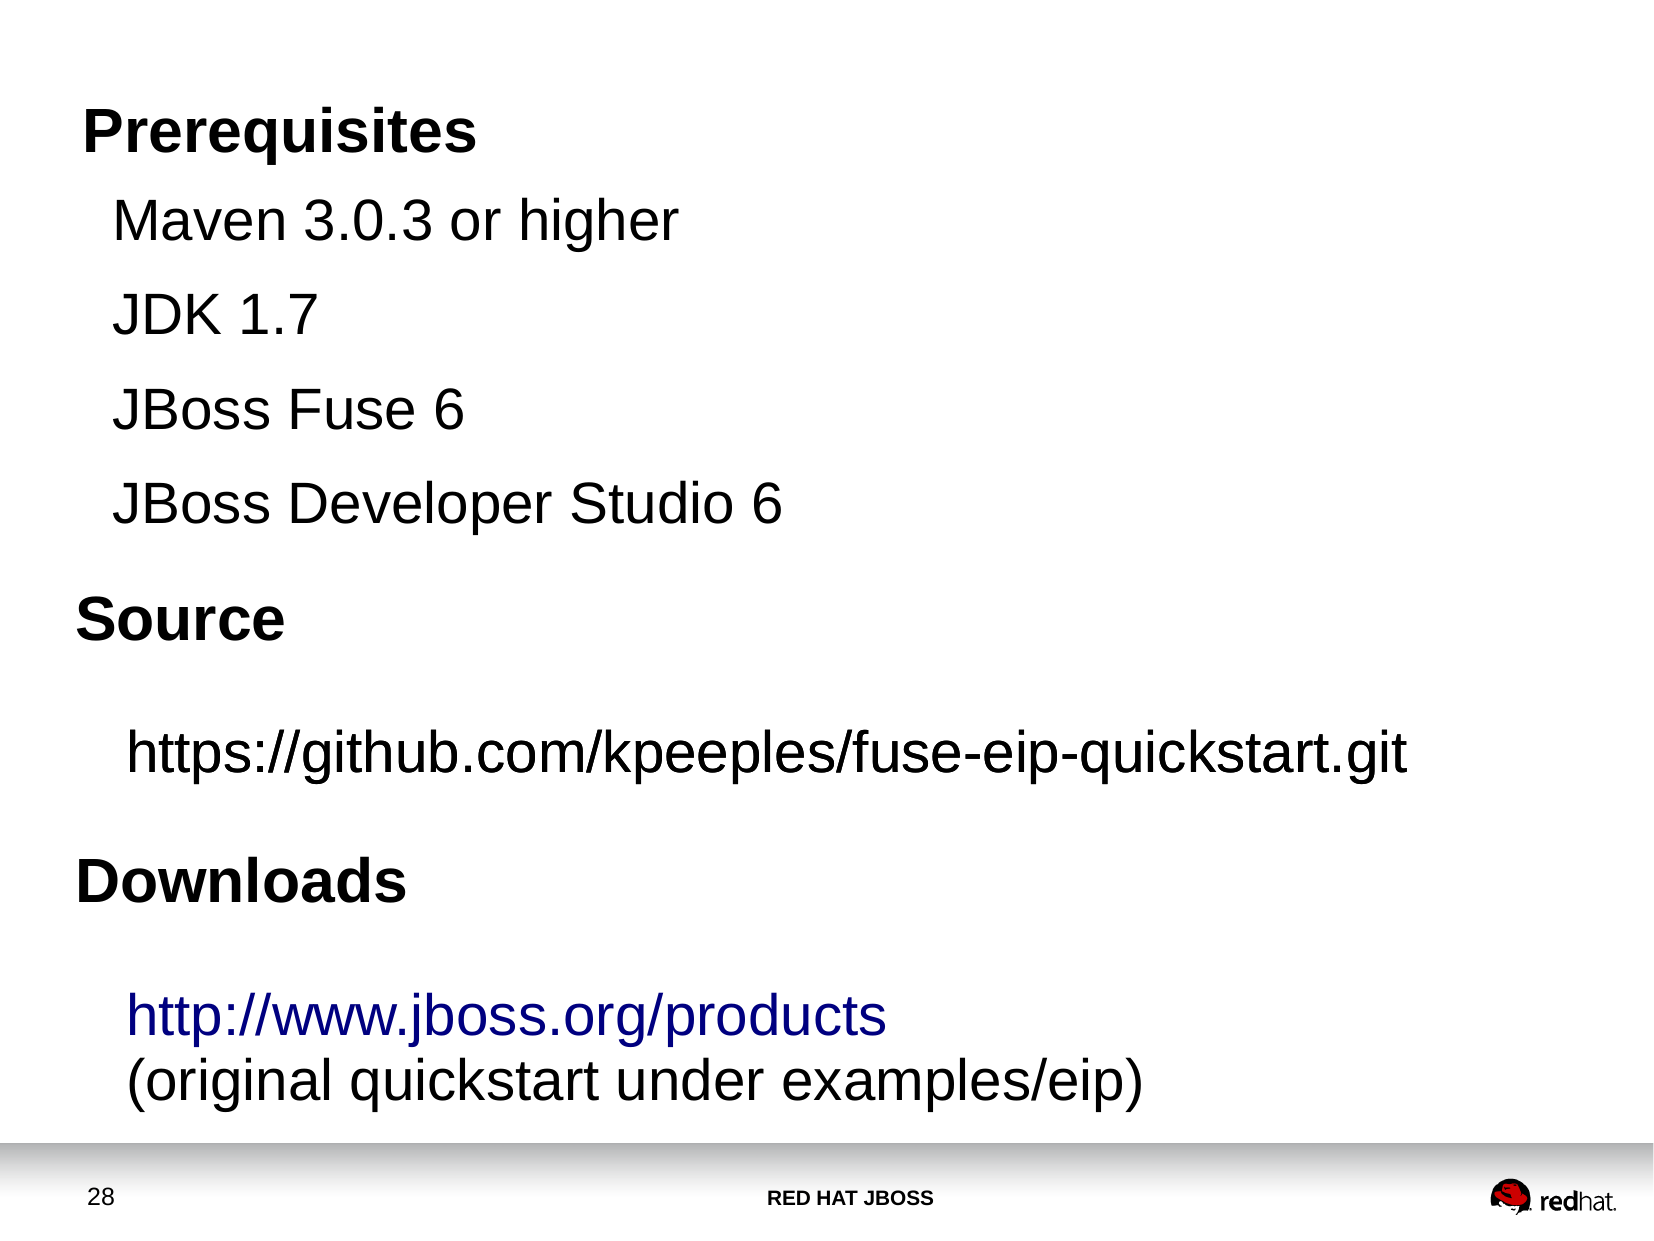

# Prerequisites
Maven 3.0.3 or higher
JDK 1.7
JBoss Fuse 6
JBoss Developer Studio 6
Source
https://github.com/kpeeples/fuse-eip-quickstart.git
https://github.com/kpeeples/fuse-eip-quickstart.git
Downloads
http://www.jboss.org/products
(original quickstart under examples/eip)